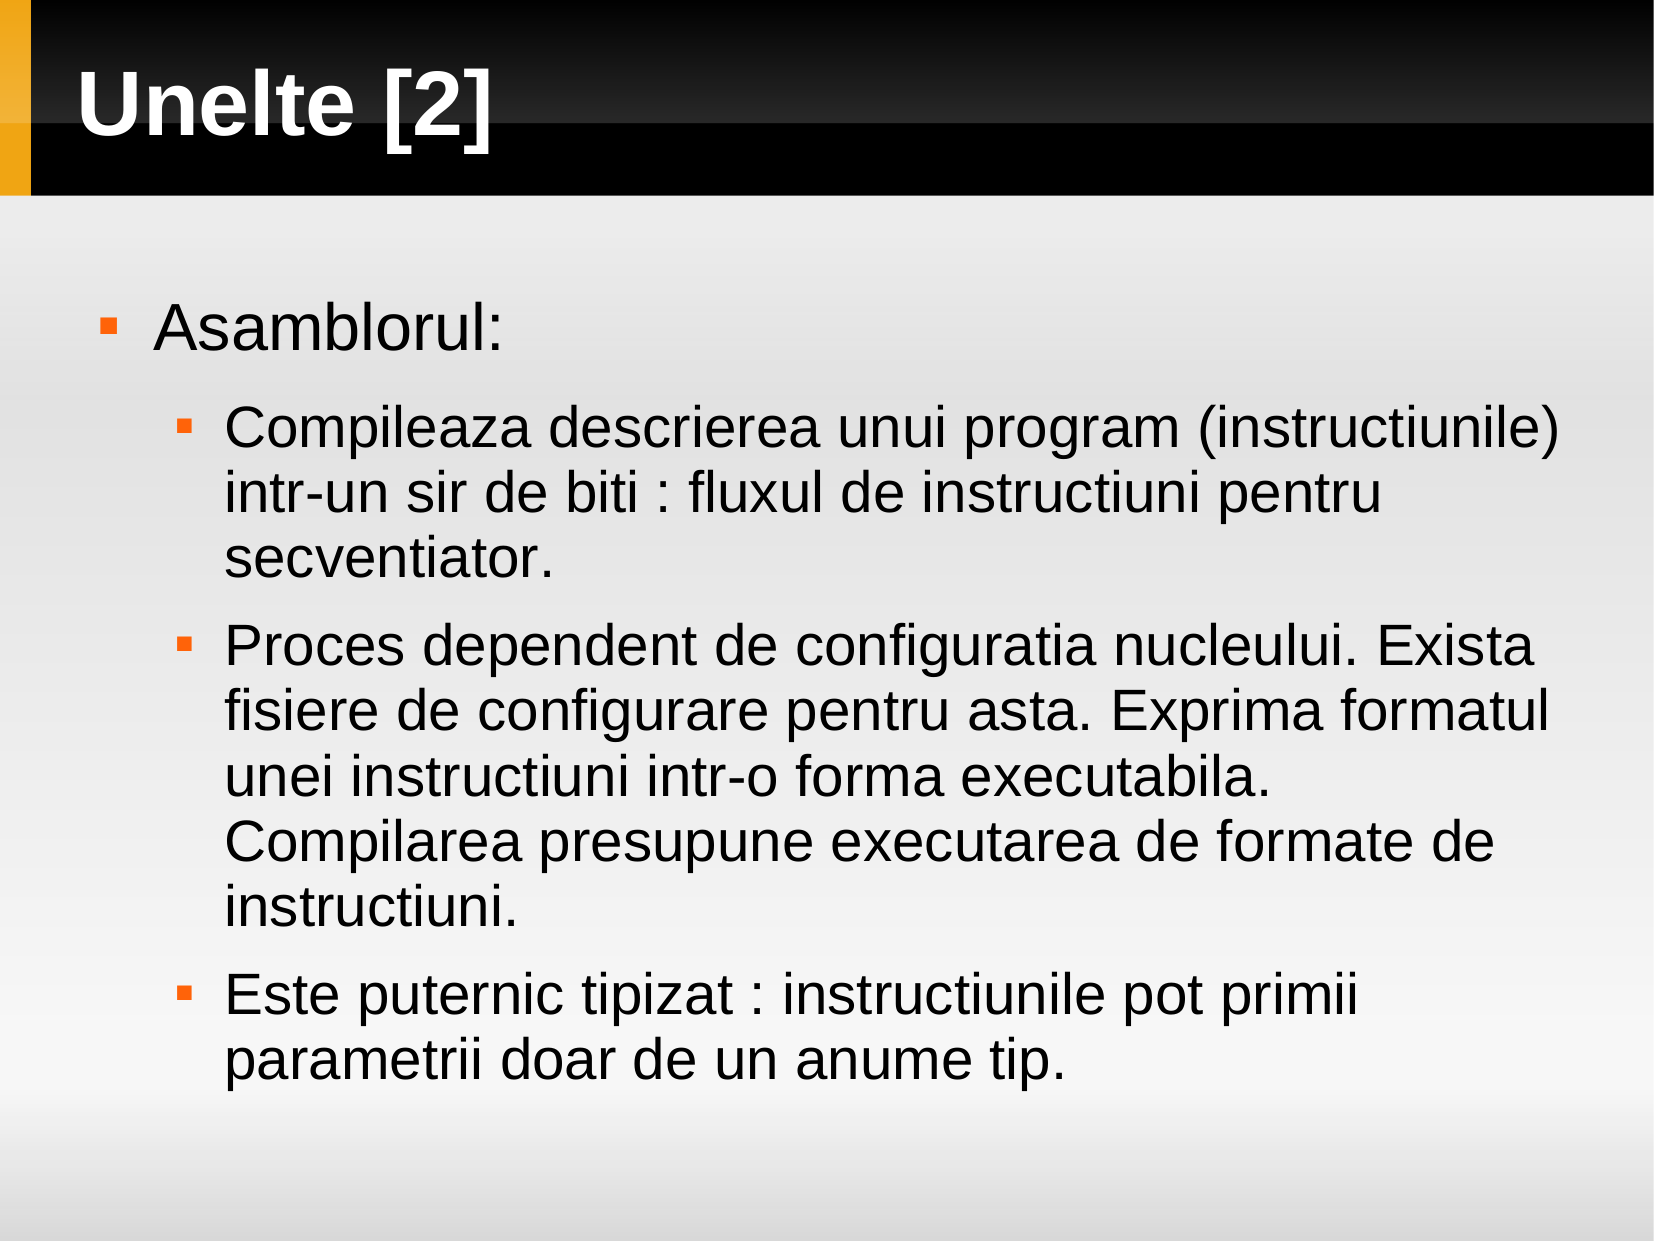

# Unelte [2]
Asamblorul:
Compileaza descrierea unui program (instructiunile) intr-un sir de biti : fluxul de instructiuni pentru secventiator.
Proces dependent de configuratia nucleului. Exista fisiere de configurare pentru asta. Exprima formatul unei instructiuni intr-o forma executabila. Compilarea presupune executarea de formate de instructiuni.
Este puternic tipizat : instructiunile pot primii parametrii doar de un anume tip.